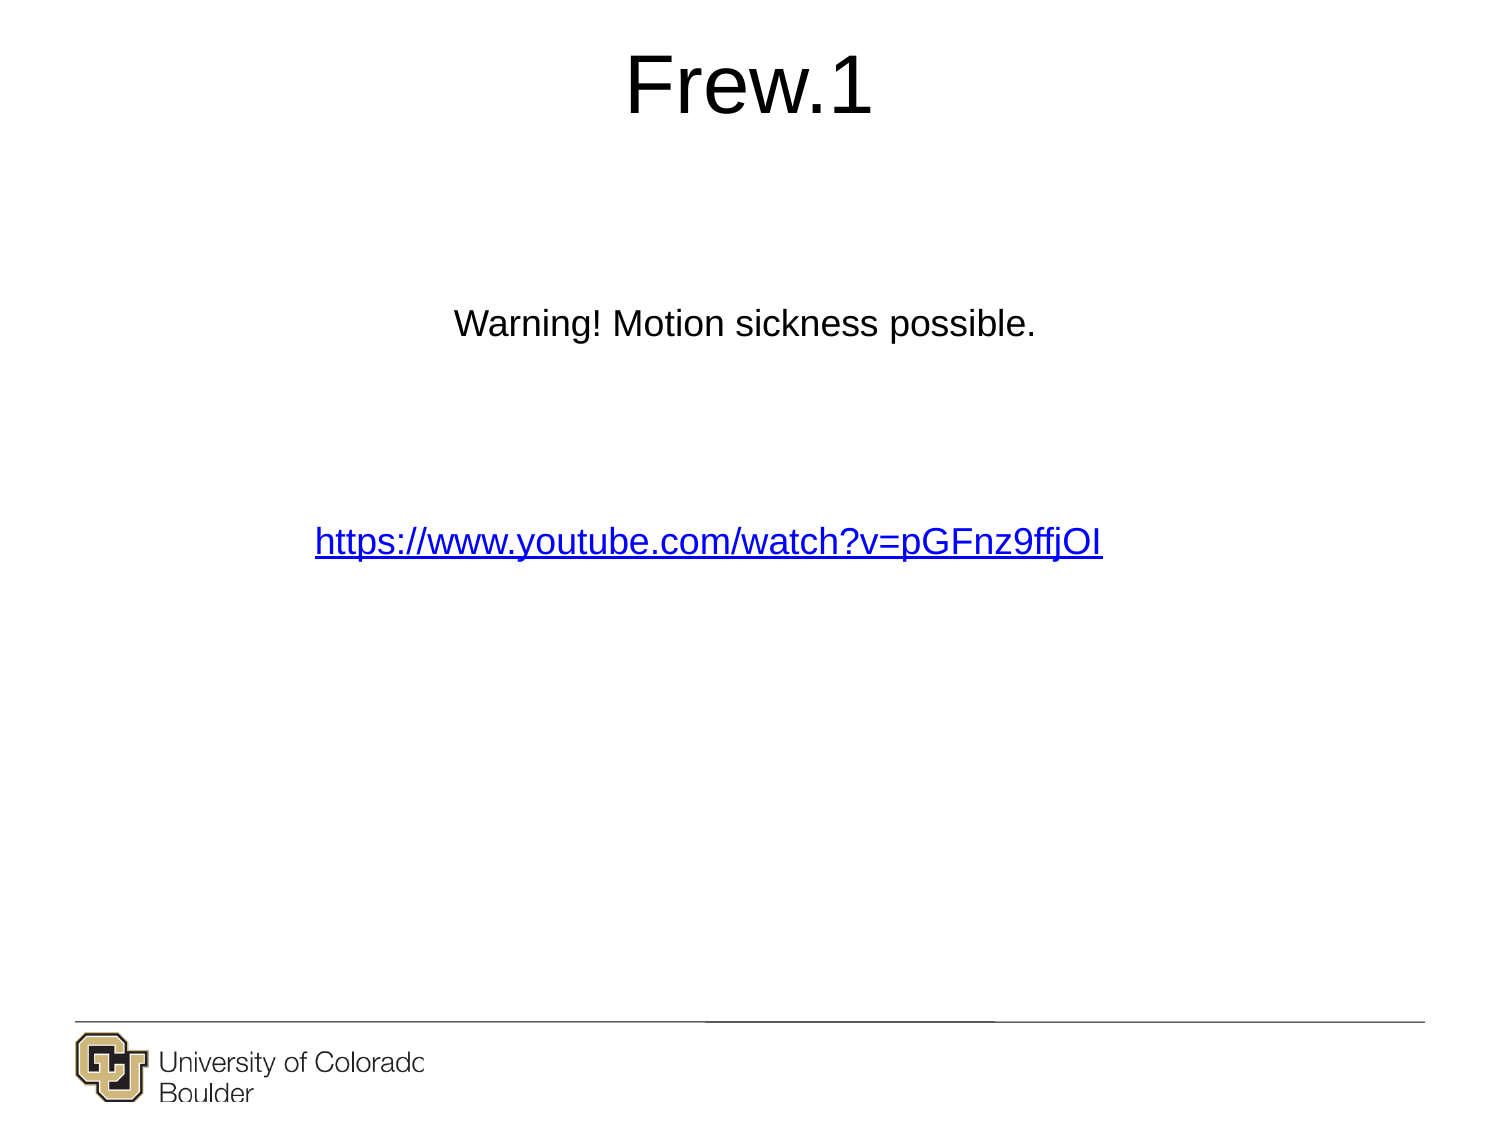

# Frew.1
Warning! Motion sickness possible.
https://www.youtube.com/watch?v=pGFnz9ffjOI